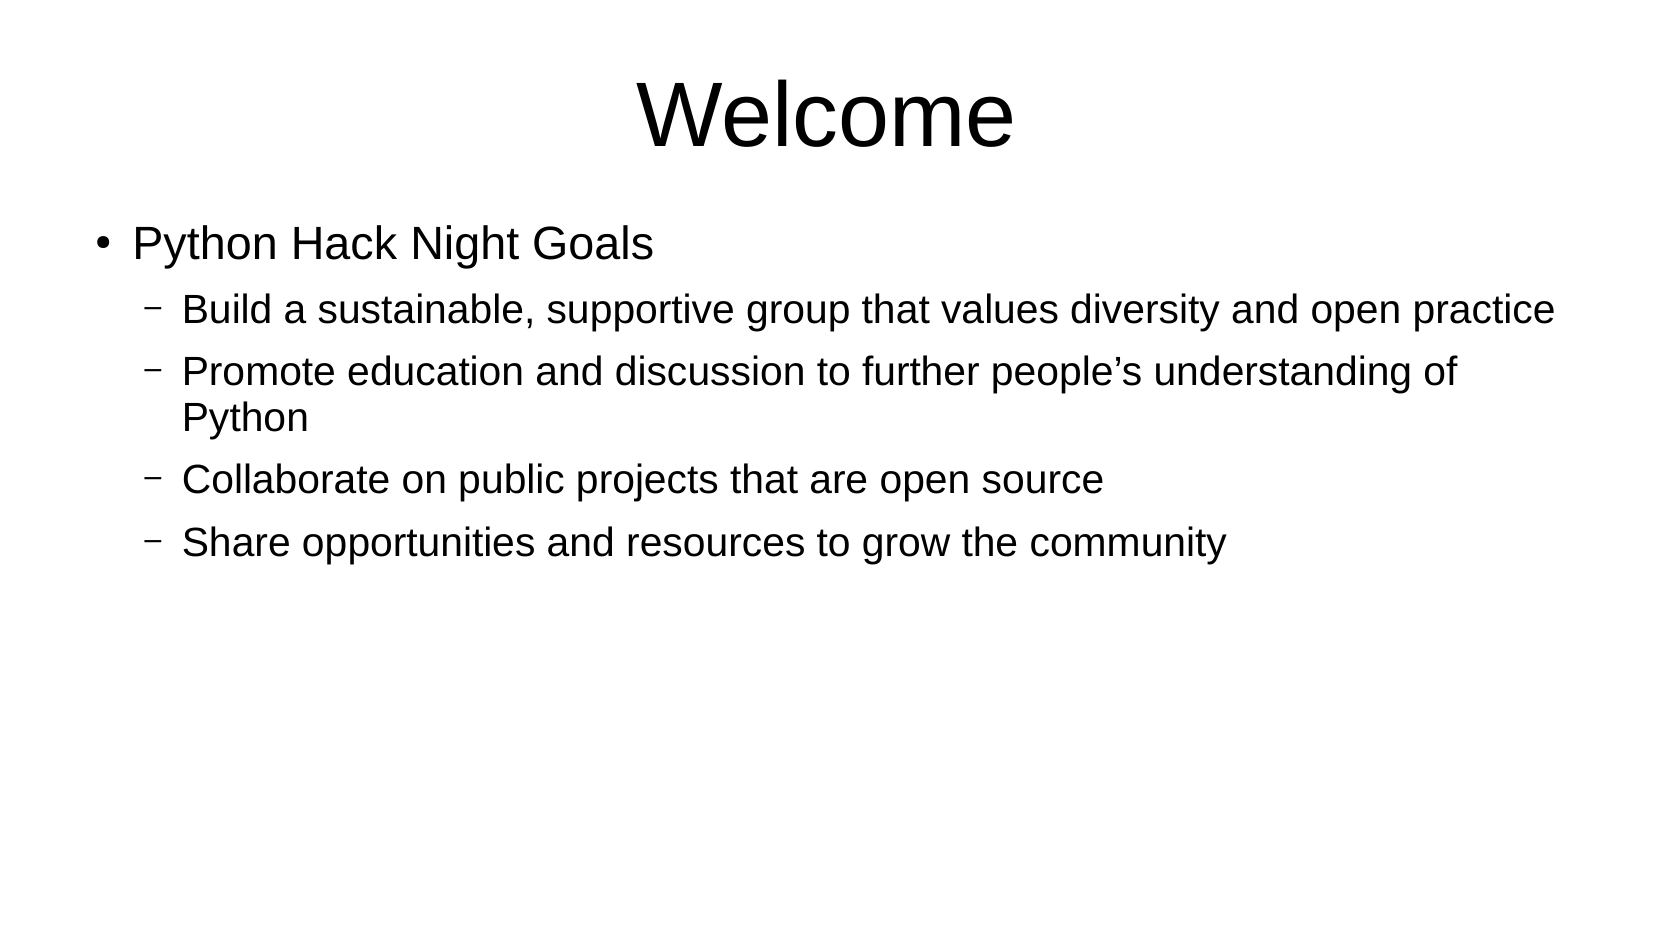

# Welcome
Python Hack Night Goals
Build a sustainable, supportive group that values diversity and open practice
Promote education and discussion to further people’s understanding of Python
Collaborate on public projects that are open source
Share opportunities and resources to grow the community